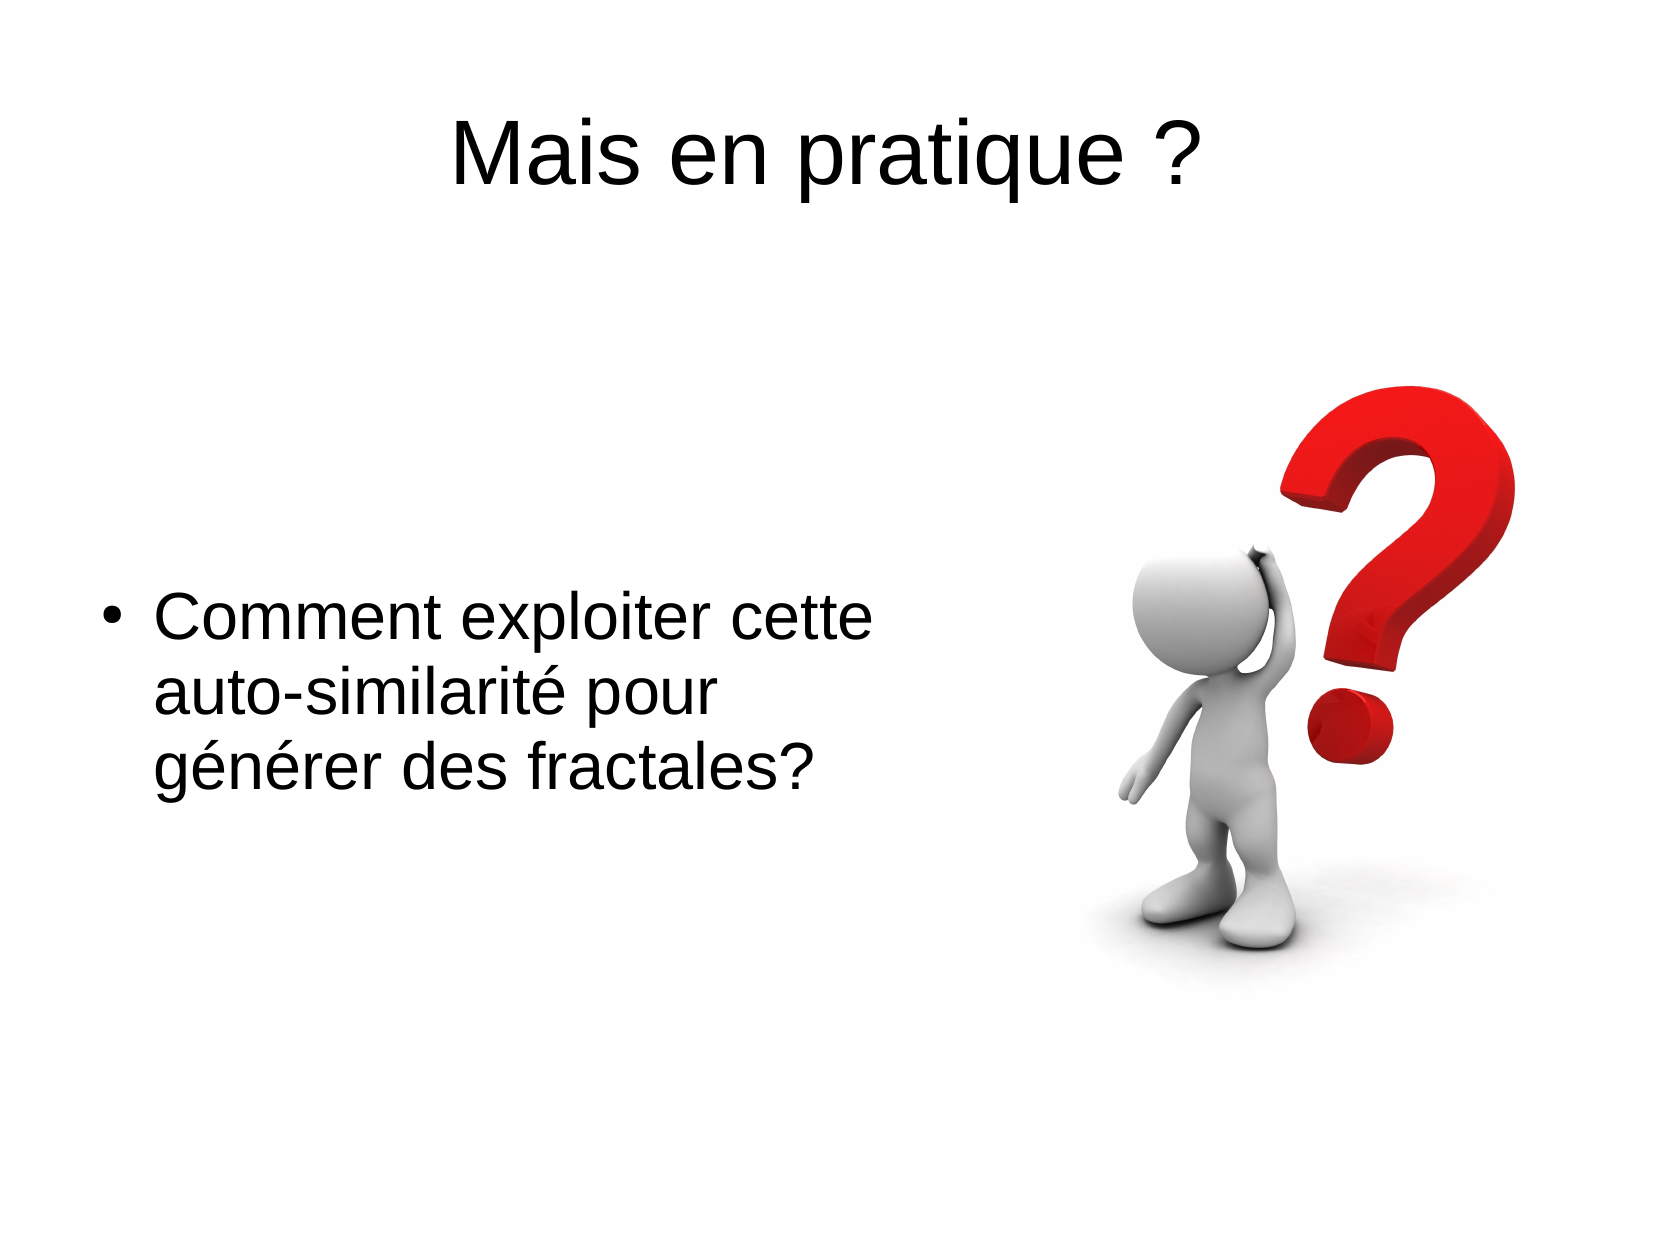

# Mais en pratique ?
Comment exploiter cette auto-similarité pour générer des fractales?